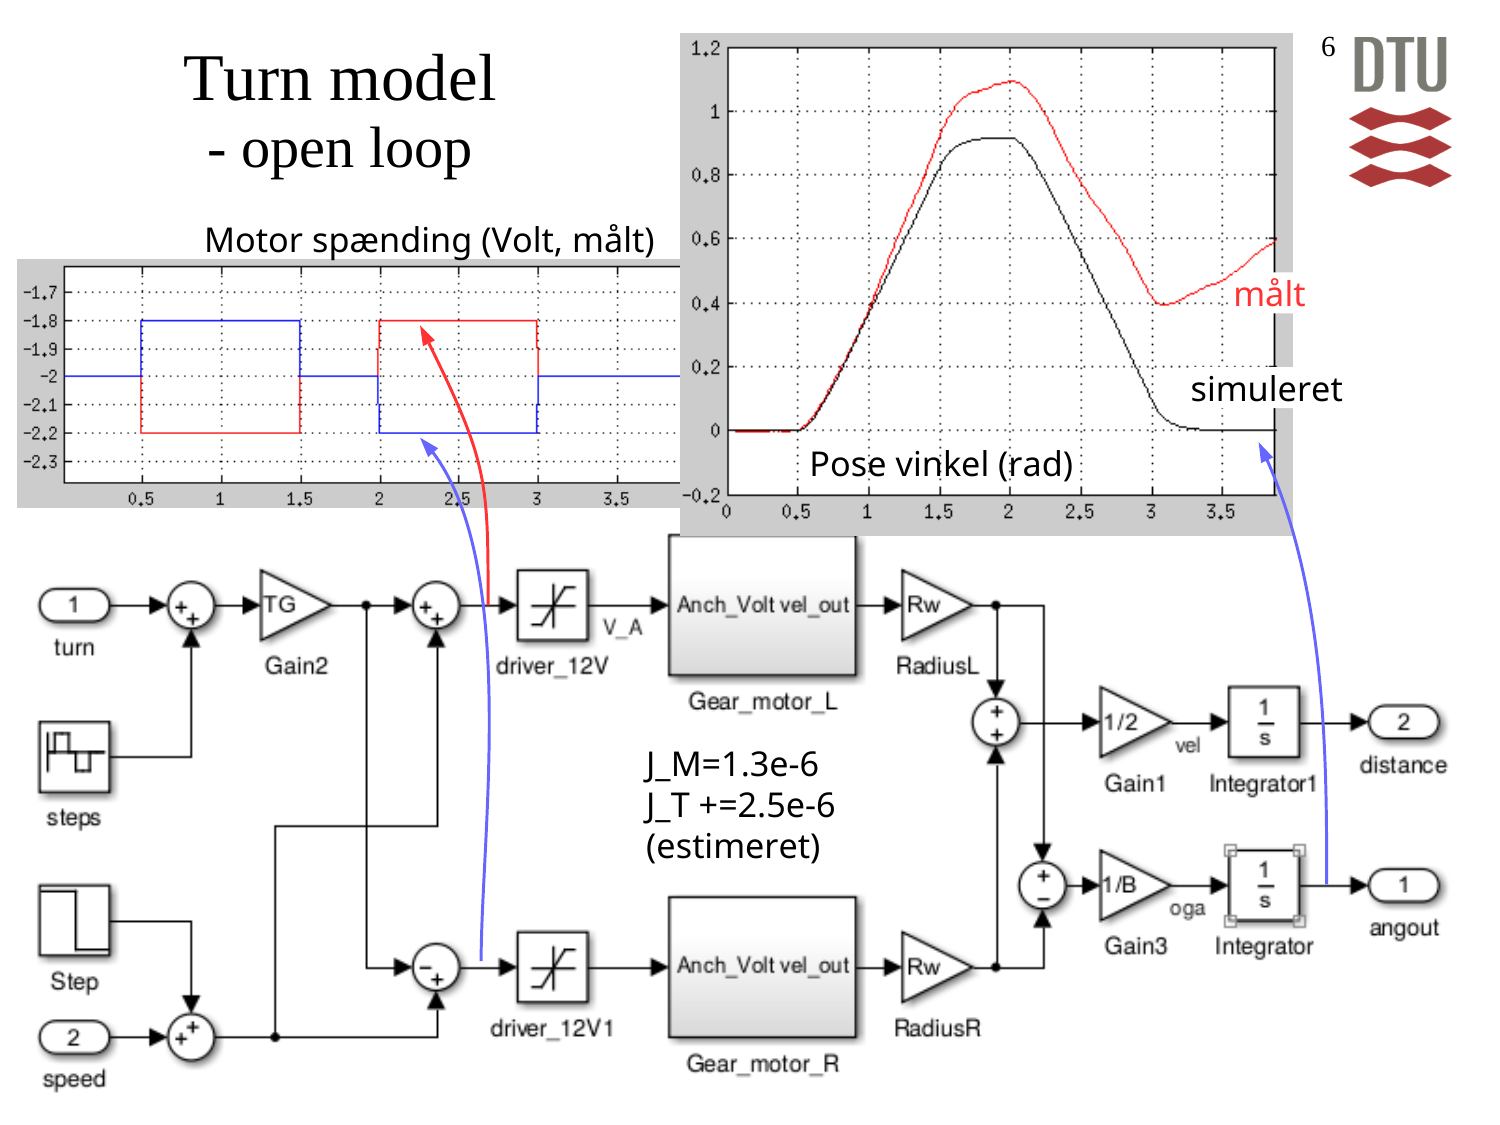

6
# Turn model - open loop
Motor spænding (Volt, målt)
målt
simuleret
Pose vinkel (rad)
J_M=1.3e-6
J_T +=2.5e-6
(estimeret)